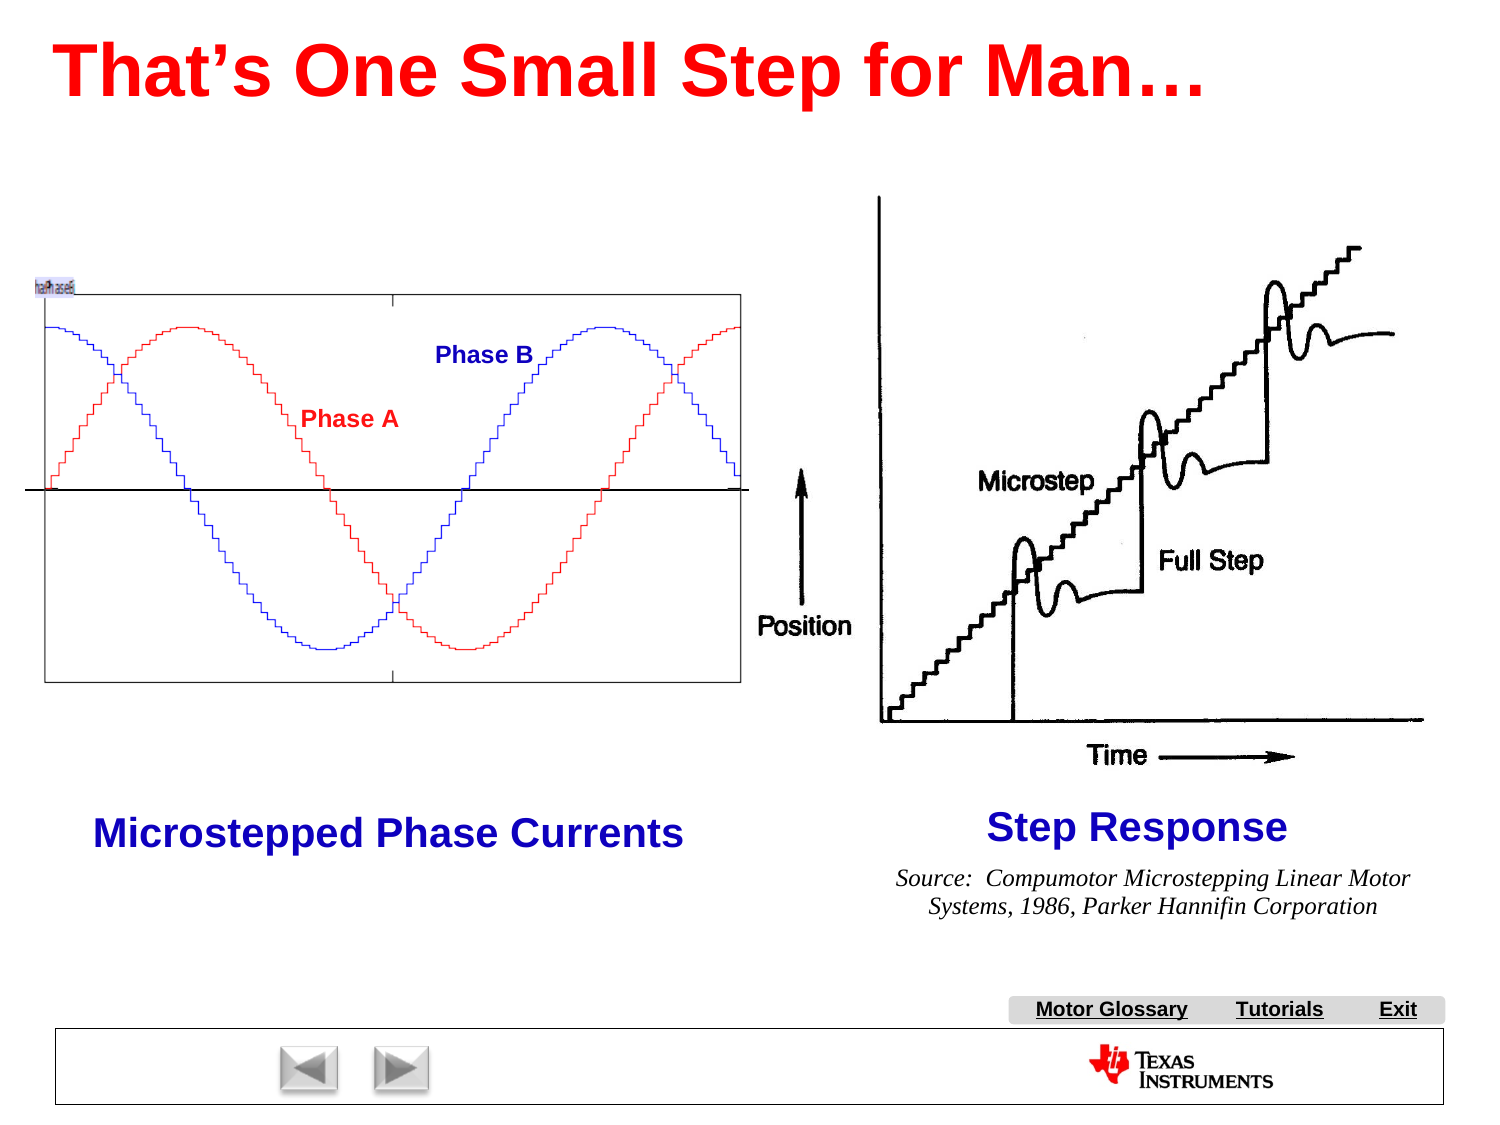

That’s One Small Step for Man…
Phase B
Phase A
Step Response
Microstepped Phase Currents
Source: Compumotor Microstepping Linear Motor Systems, 1986, Parker Hannifin Corporation